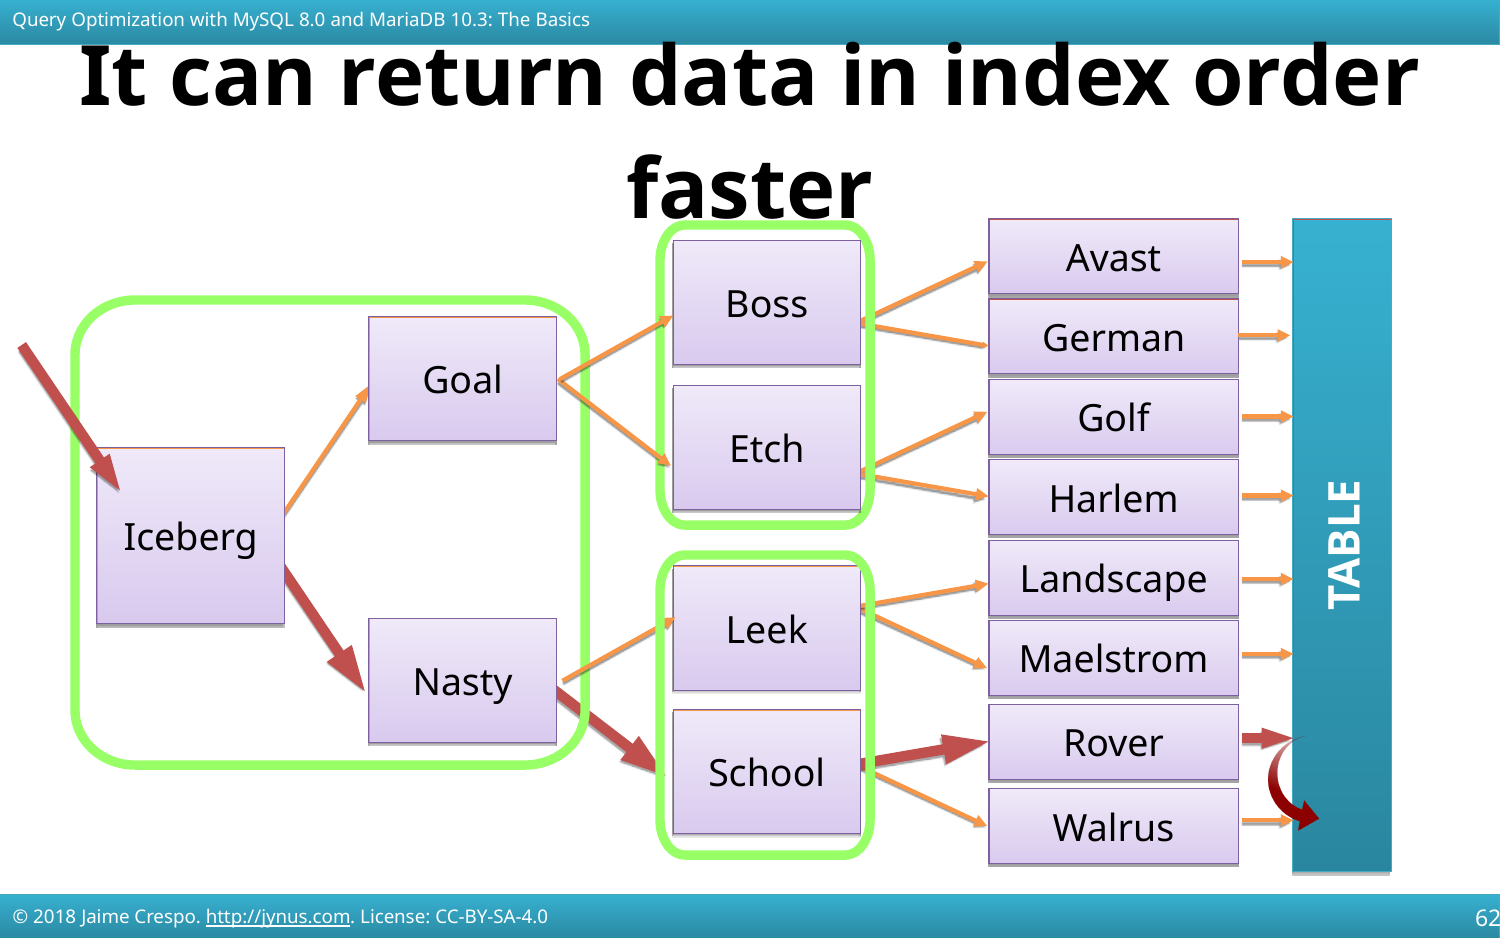

# It can return data in index order faster
Avast
Boss
German
Goal
Golf
Etch
Iceberg
Harlem
TABLE
Landscape
Leek
Nasty
Maelstrom
Rover
School
Walrus